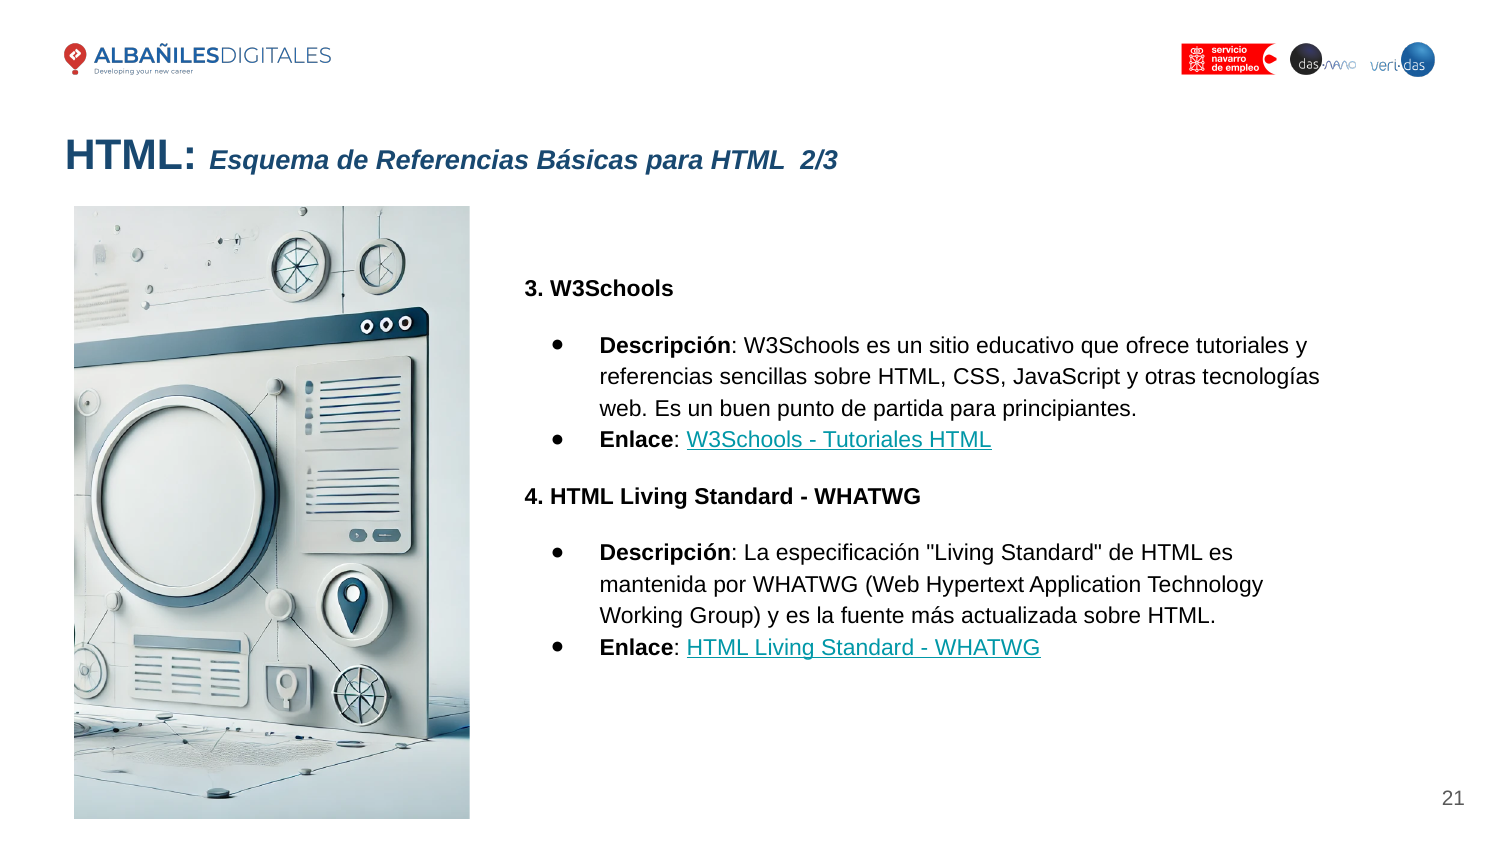

HTML: Esquema de Referencias Básicas para HTML 2/3
3. W3Schools
Descripción: W3Schools es un sitio educativo que ofrece tutoriales y referencias sencillas sobre HTML, CSS, JavaScript y otras tecnologías web. Es un buen punto de partida para principiantes.
Enlace: W3Schools - Tutoriales HTML
4. HTML Living Standard - WHATWG
Descripción: La especificación "Living Standard" de HTML es mantenida por WHATWG (Web Hypertext Application Technology Working Group) y es la fuente más actualizada sobre HTML.
Enlace: HTML Living Standard - WHATWG